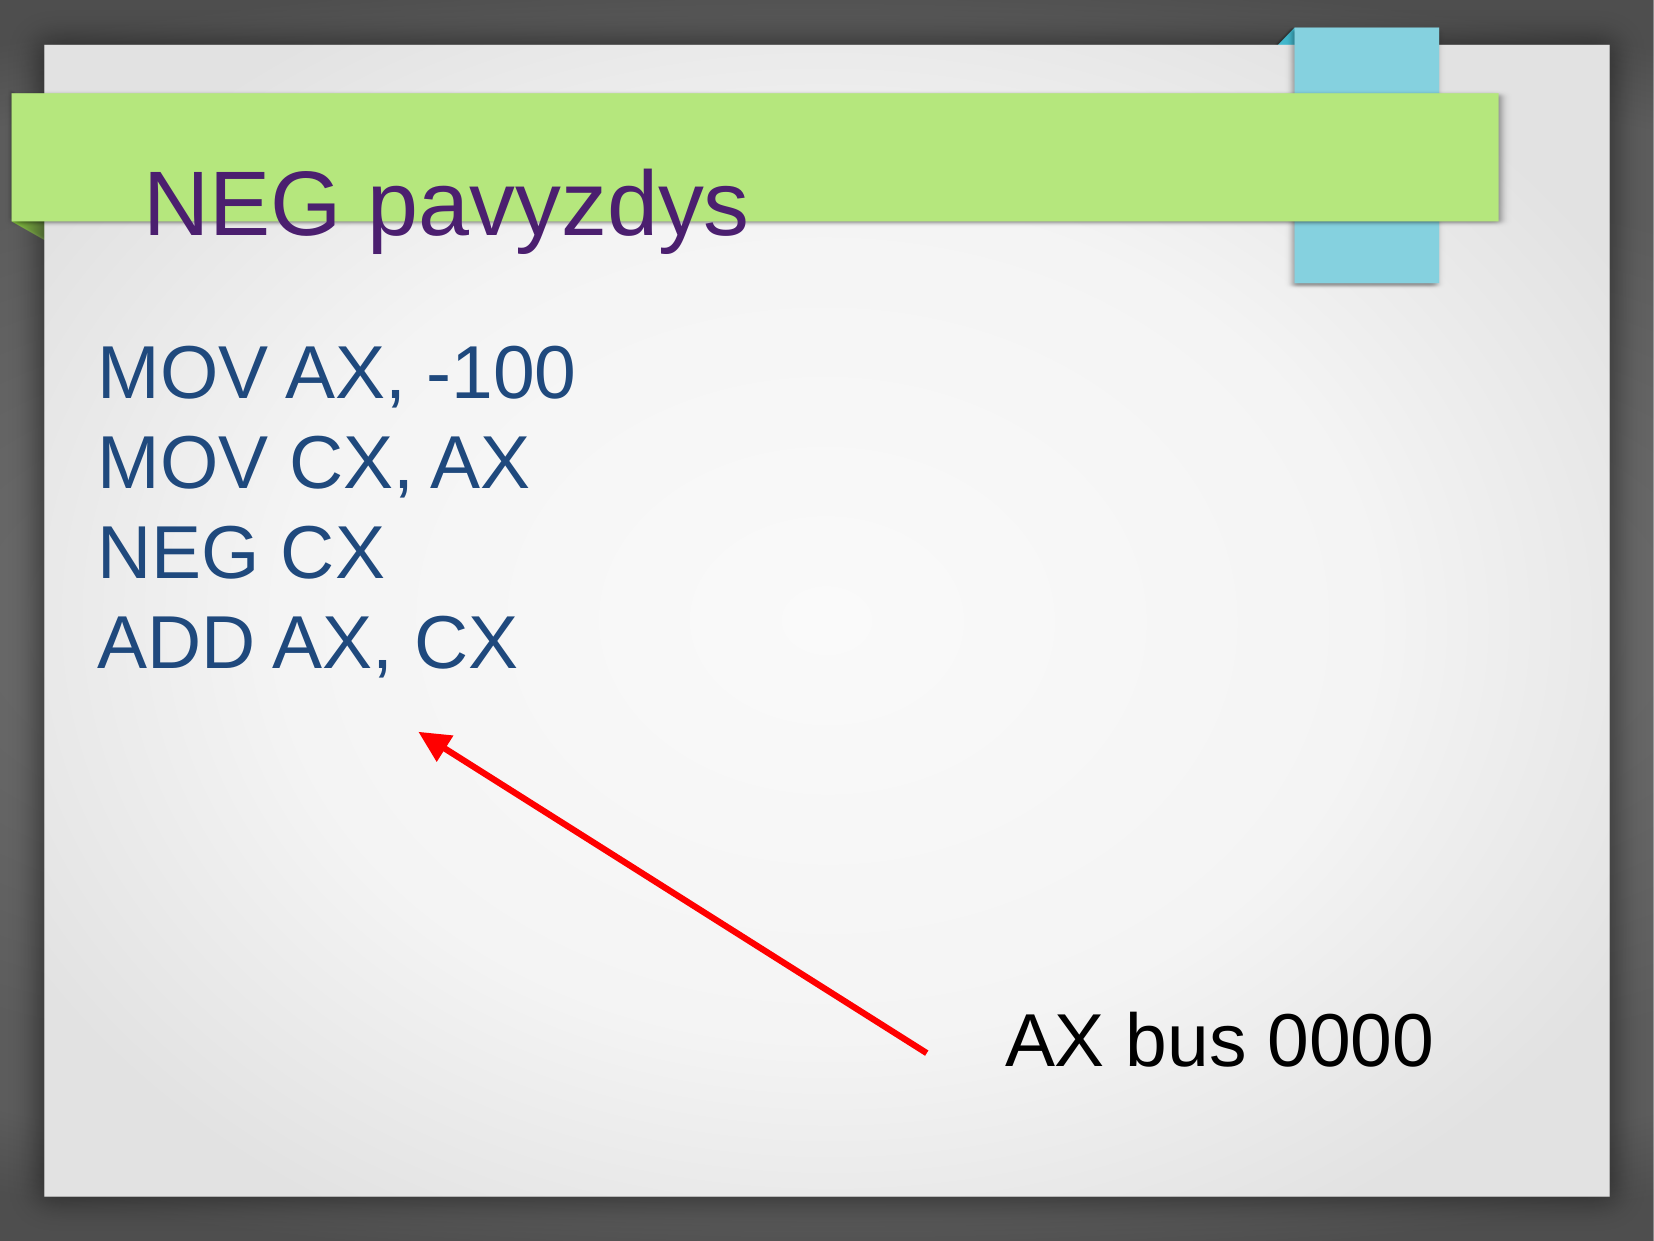

# NEG pavyzdys
MOV AX, -100
MOV CX, AX
NEG CX
ADD AX, CX
AX bus 0000